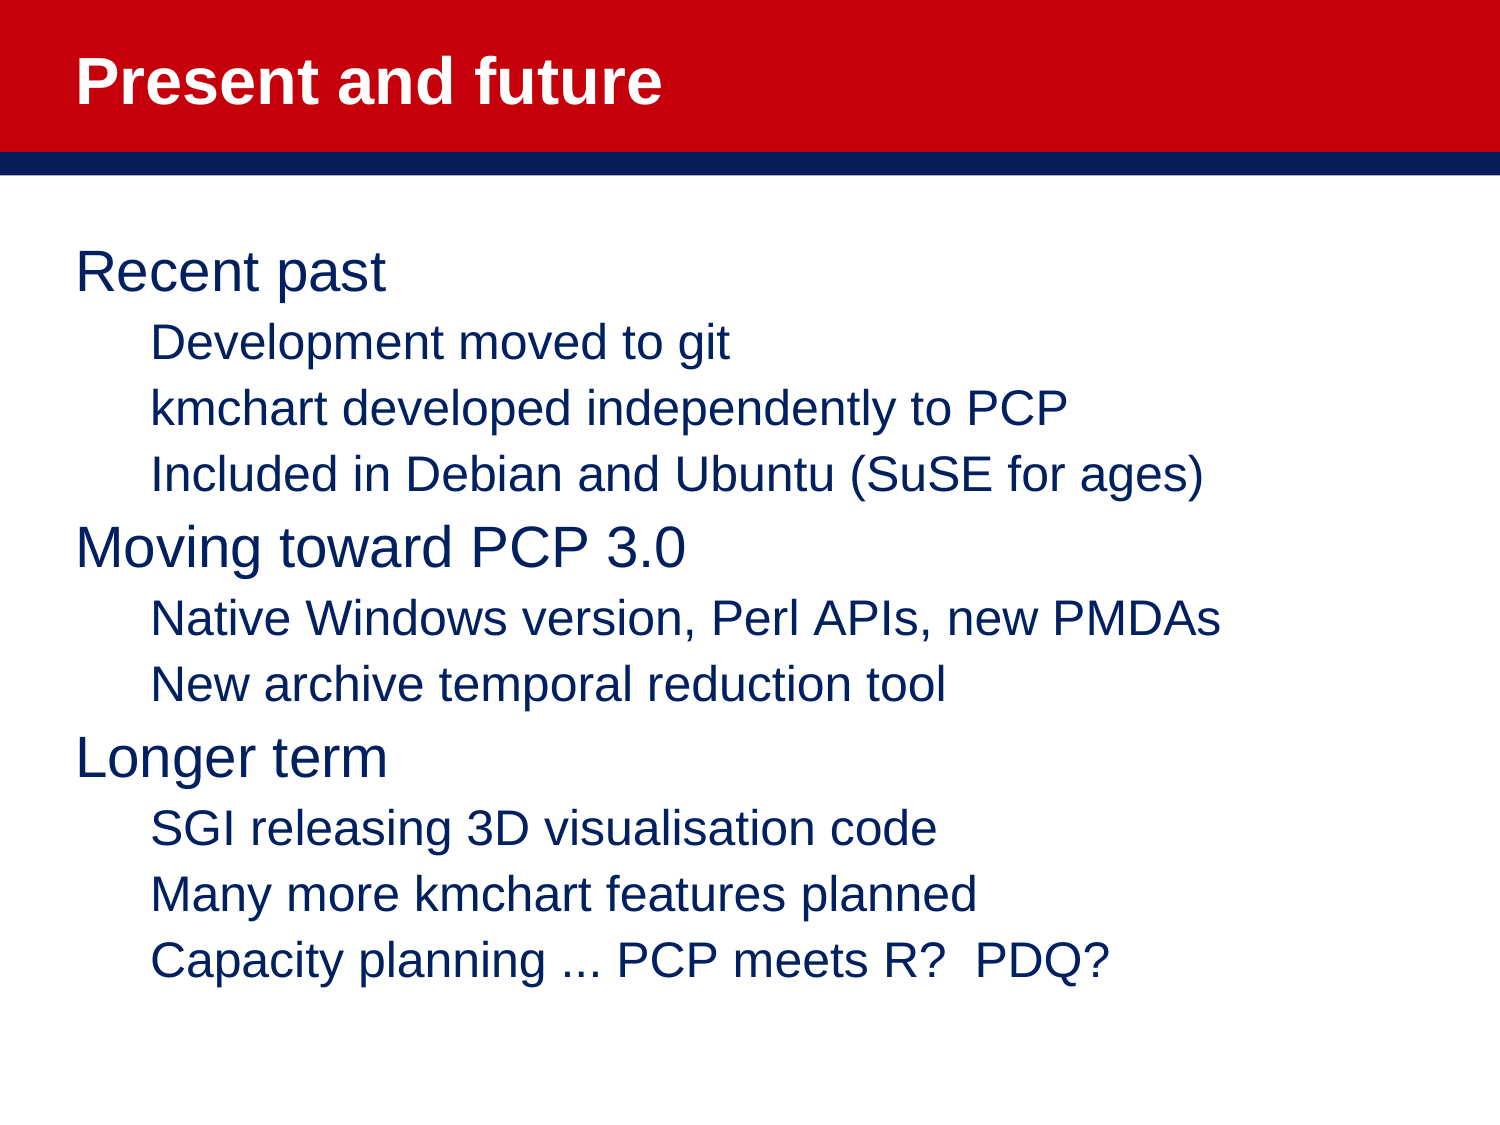

# Present and future
Recent past
Development moved to git
kmchart developed independently to PCP
Included in Debian and Ubuntu (SuSE for ages)‏
Moving toward PCP 3.0
Native Windows version, Perl APIs, new PMDAs
New archive temporal reduction tool
Longer term
SGI releasing 3D visualisation code
Many more kmchart features planned
Capacity planning ... PCP meets R? PDQ?